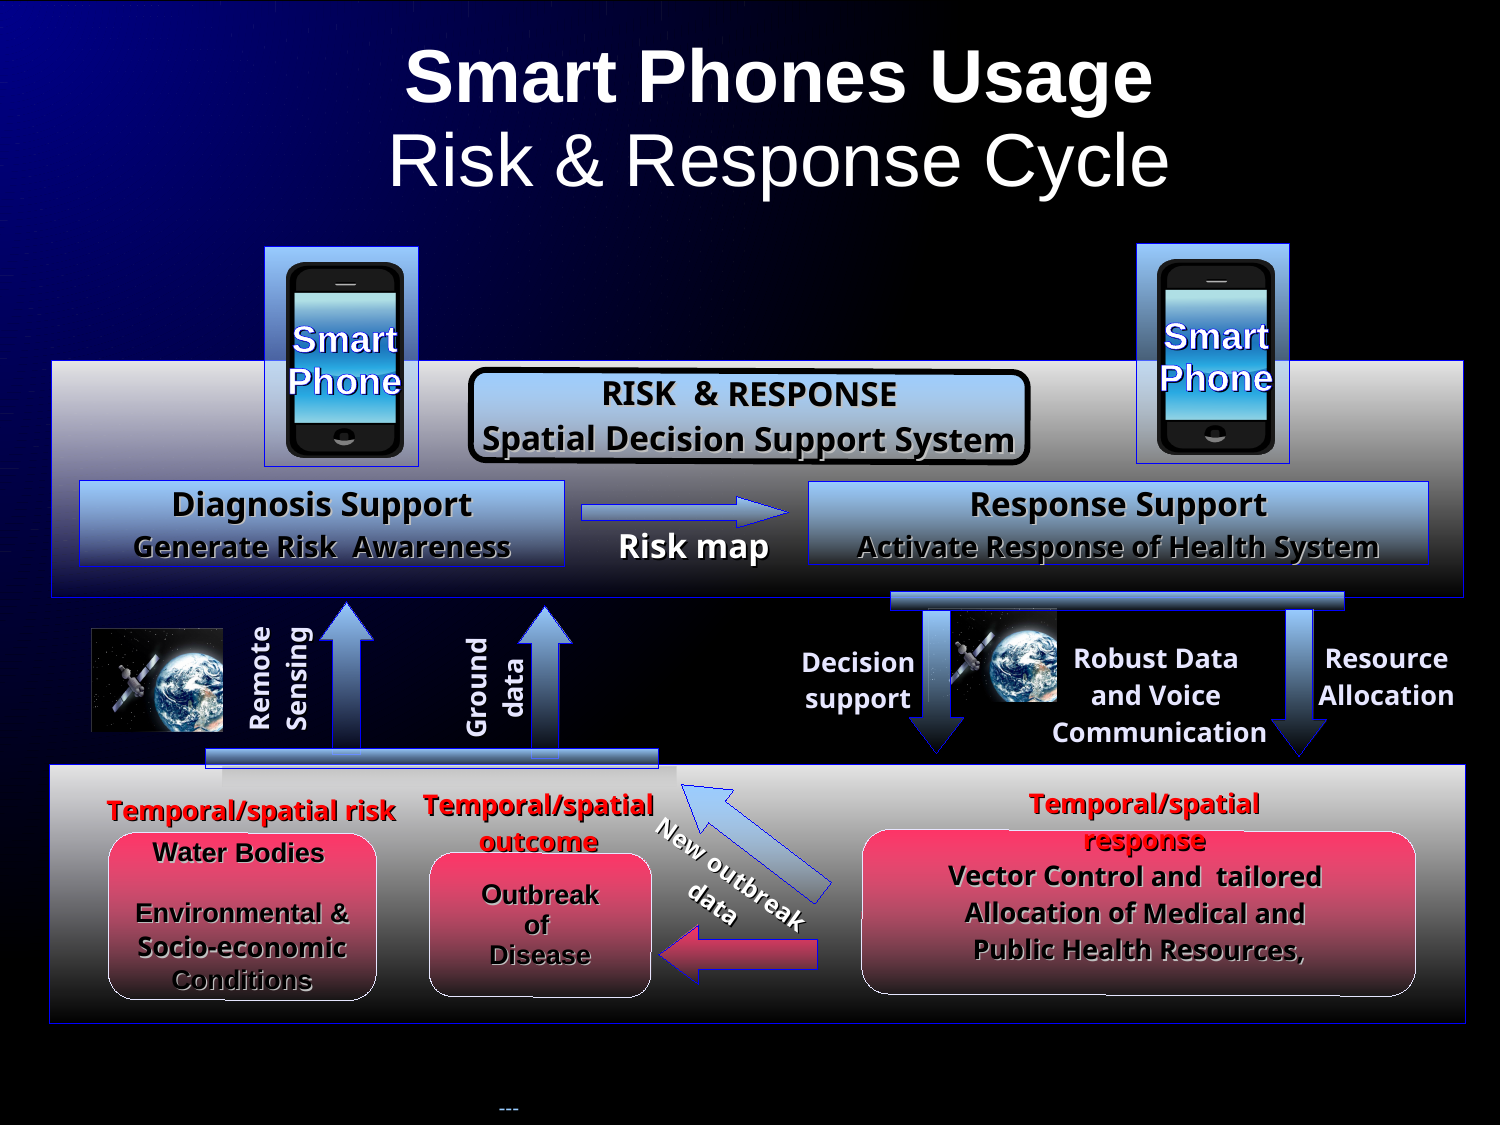

# Smart Phones Usage Risk & Response Cycle
Smart
Phone
Smart
Phone
RISK & RESPONSE
Spatial Decision Support System
Diagnosis Support
Generate Risk Awareness
Response Support
Activate Response of Health System
Risk map
Resource
Allocation
Robust Data
and Voice
Communication
Remote
Sensing
Decision
support
Ground
data
New outbreak
data
Temporal/spatial response
Temporal/spatial outcome
Temporal/spatial risk
Vector Control and tailored
Allocation of Medical and
Public Health Resources,
Water Bodies
Environmental &
Socio-economic
Conditions
Outbreak
of
Disease